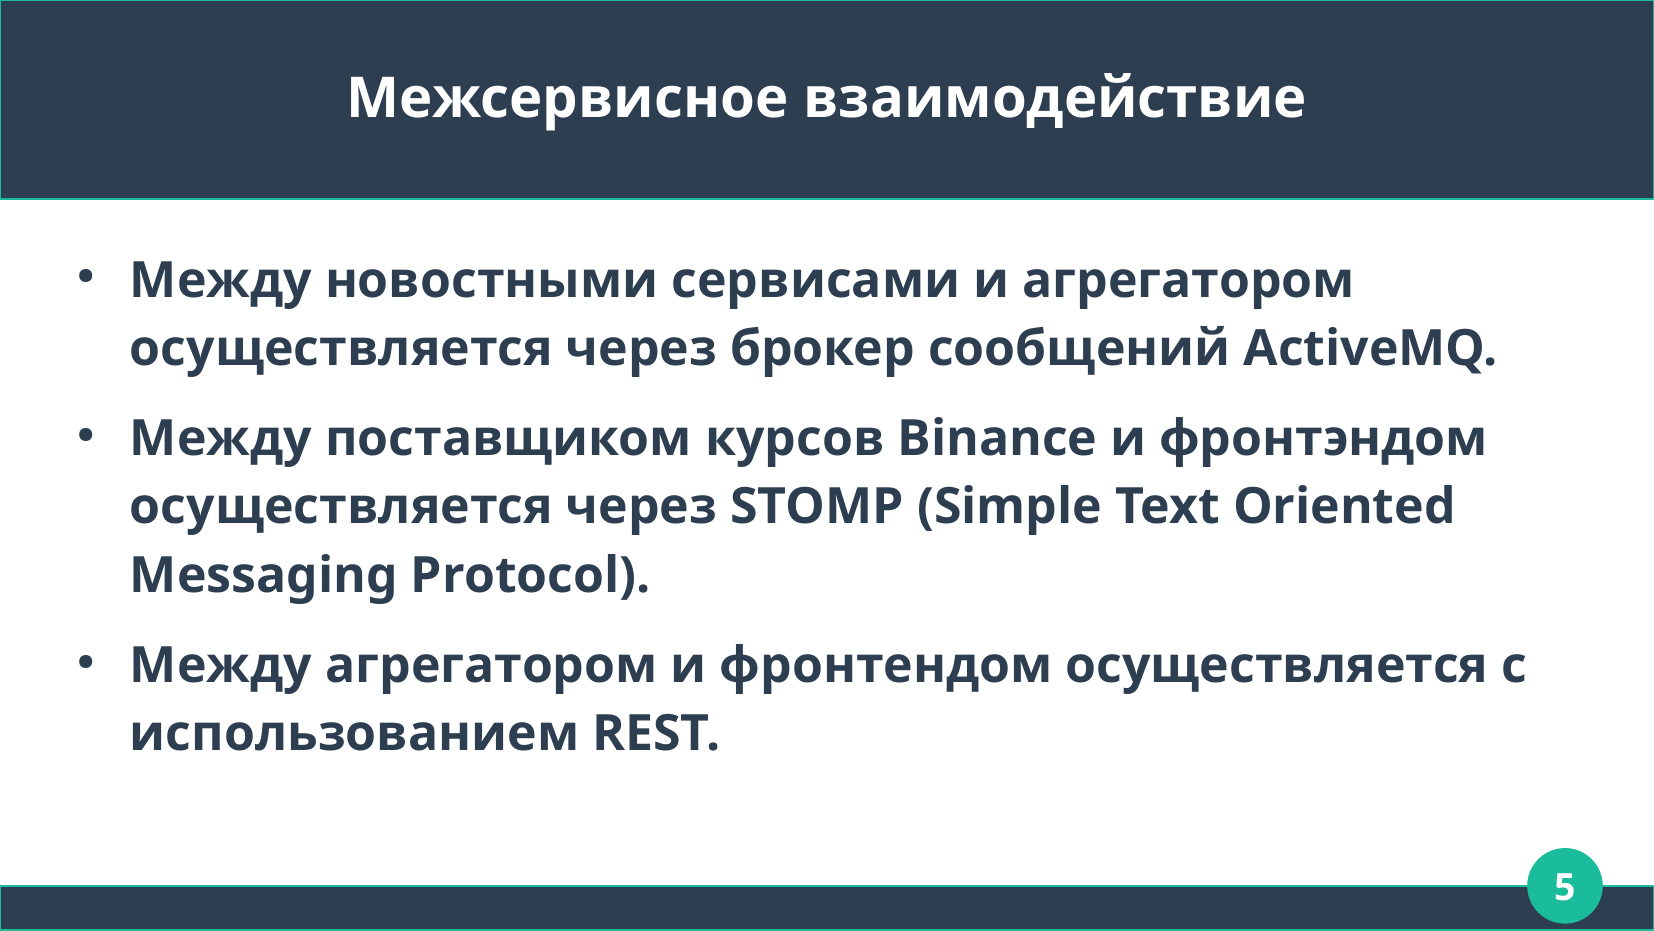

# Межсервисное взаимодействие
Между новостными сервисами и агрегатором осуществляется через брокер сообщений ActiveMQ.
Между поставщиком курсов Binance и фронтэндом осуществляется через STOMP (Simple Text Oriented Messaging Protocol).
Между агрегатором и фронтендом осуществляется с использованием REST.
5